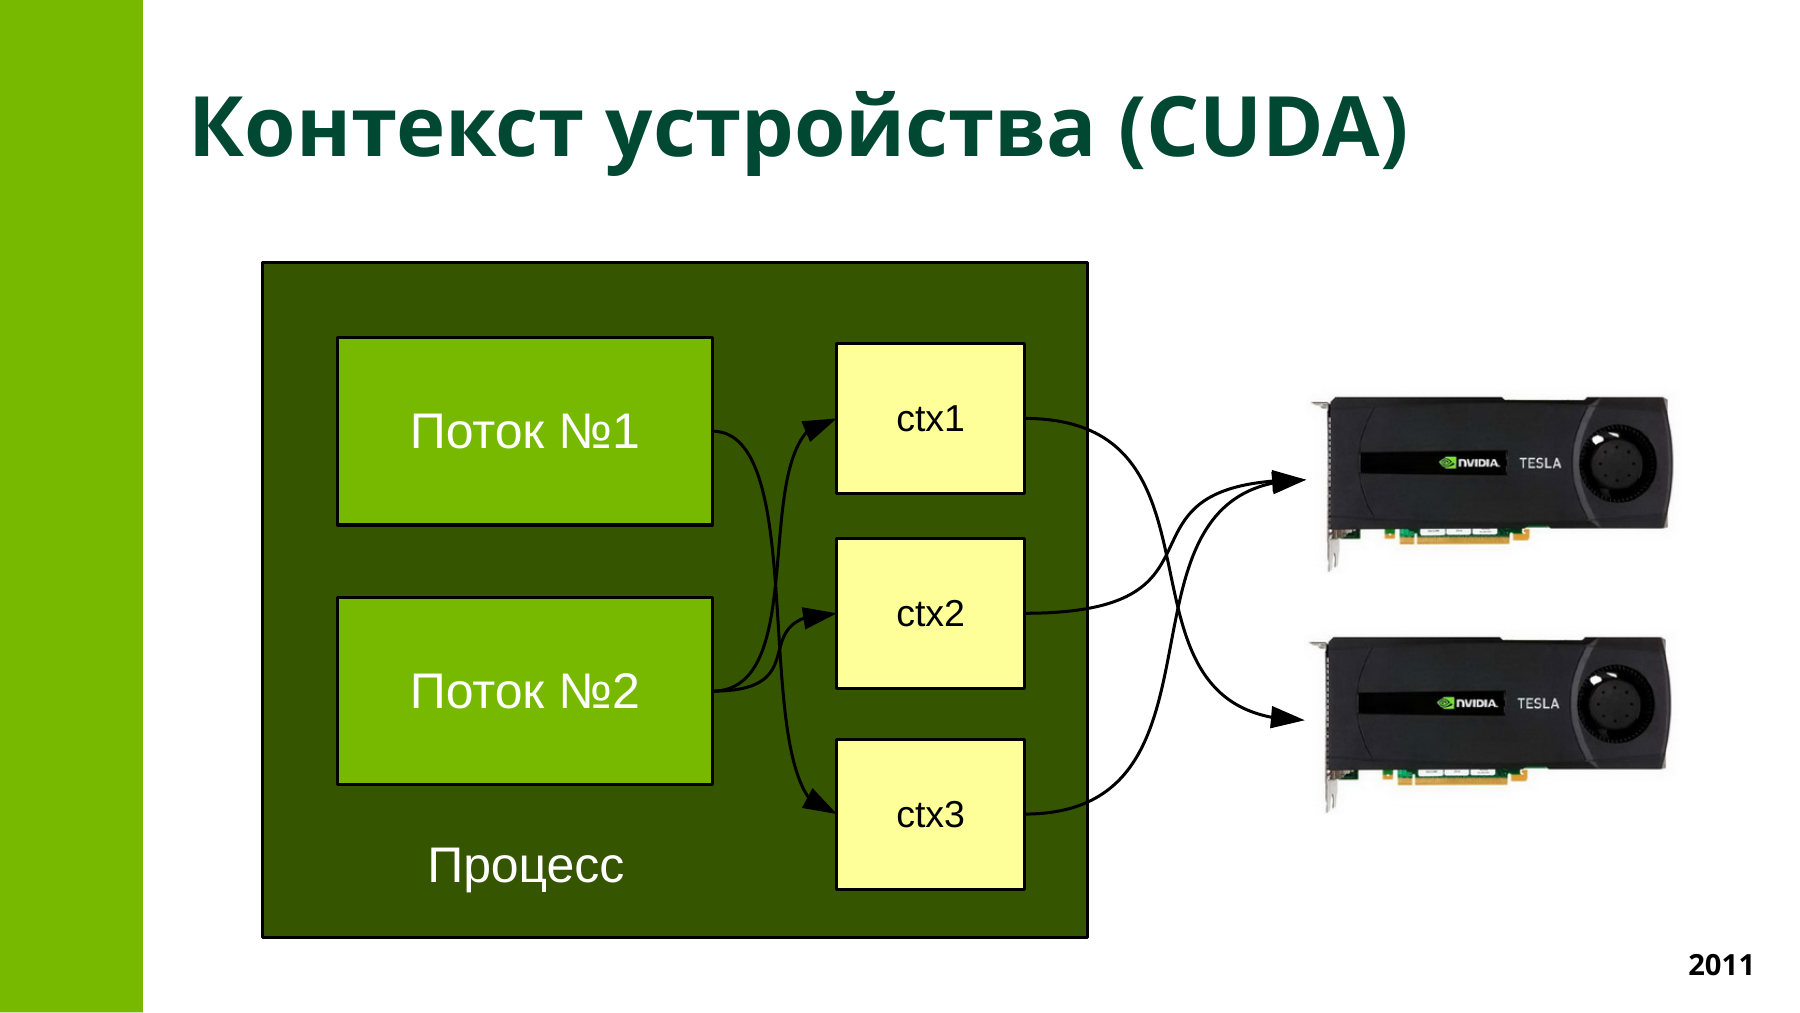

# Контекст устройства (CUDA)
Поток №1
ctx1
ctx2
Поток №2
ctx3
Процесс